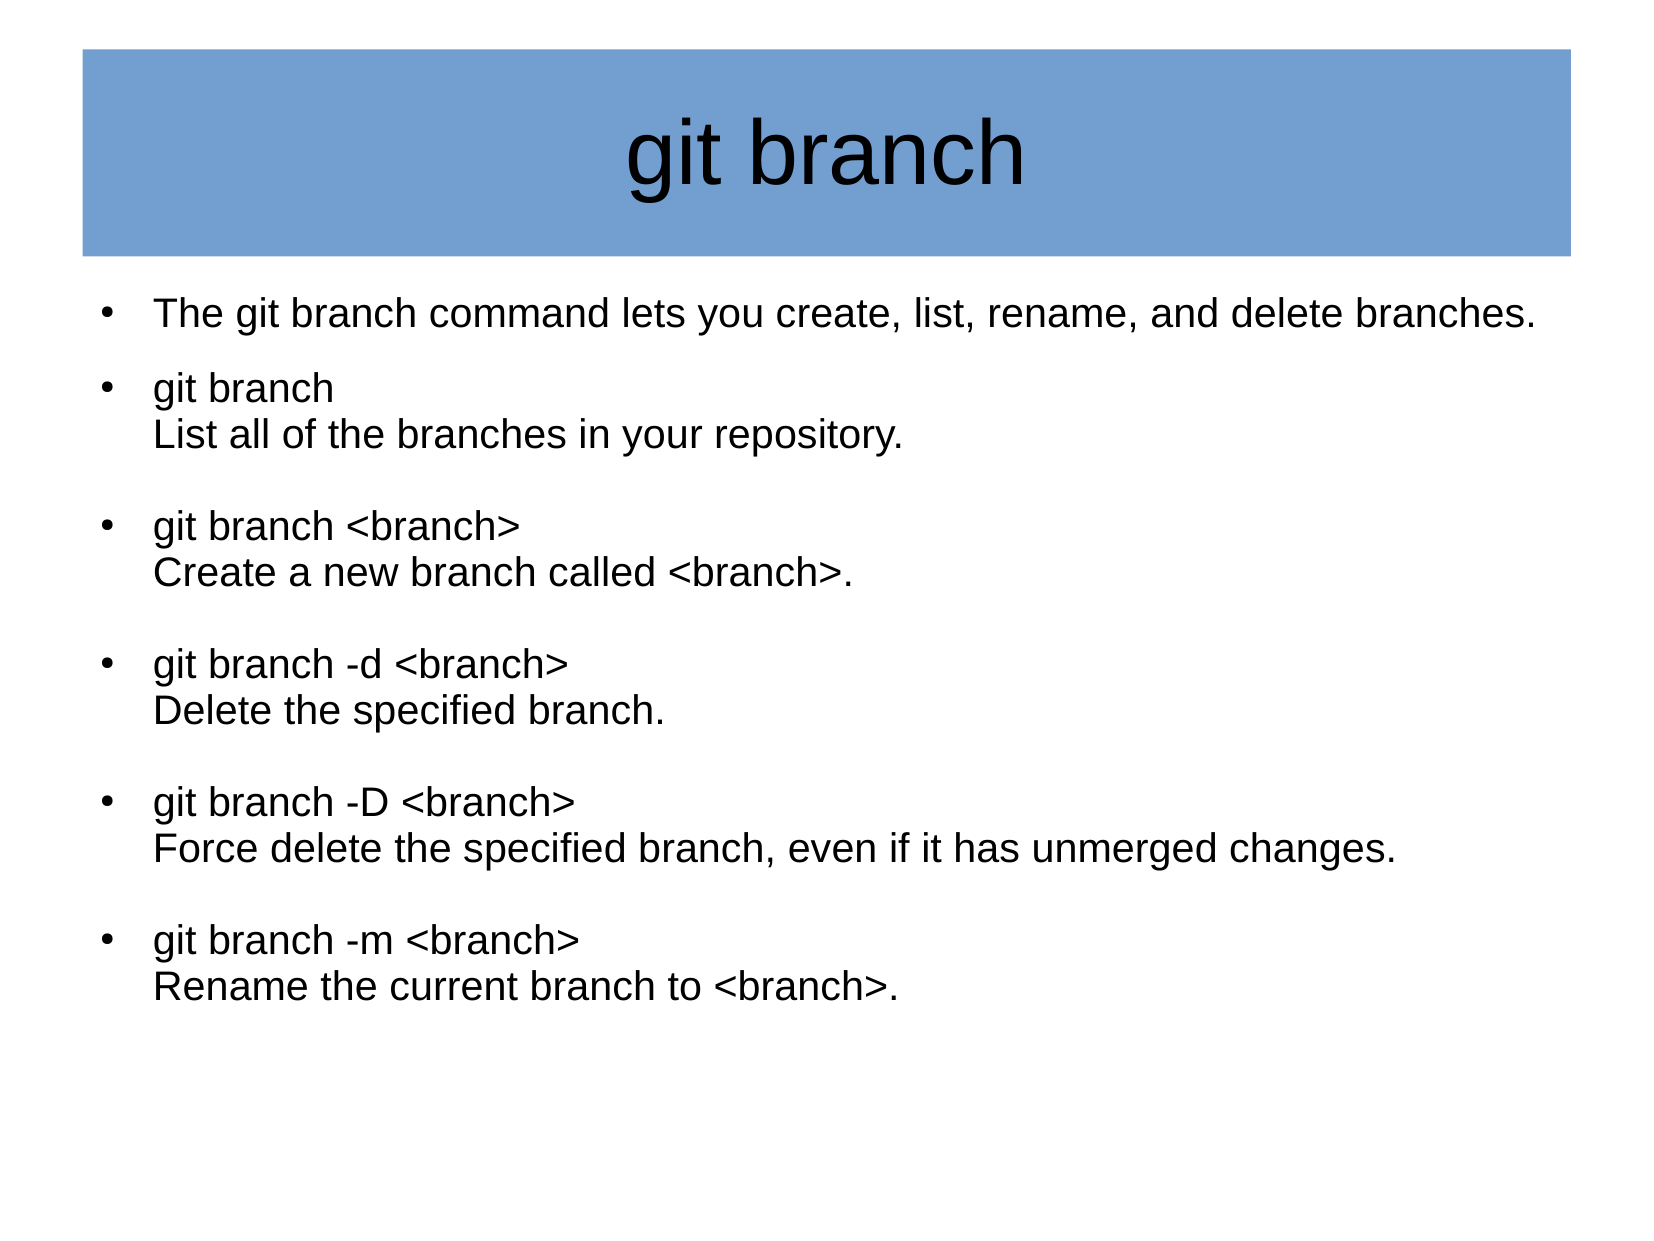

# git branch
The git branch command lets you create, list, rename, and delete branches.
git branch
List all of the branches in your repository.
git branch <branch>
Create a new branch called <branch>.
git branch -d <branch>
Delete the specified branch.
git branch -D <branch>
Force delete the specified branch, even if it has unmerged changes.
git branch -m <branch>
Rename the current branch to <branch>.